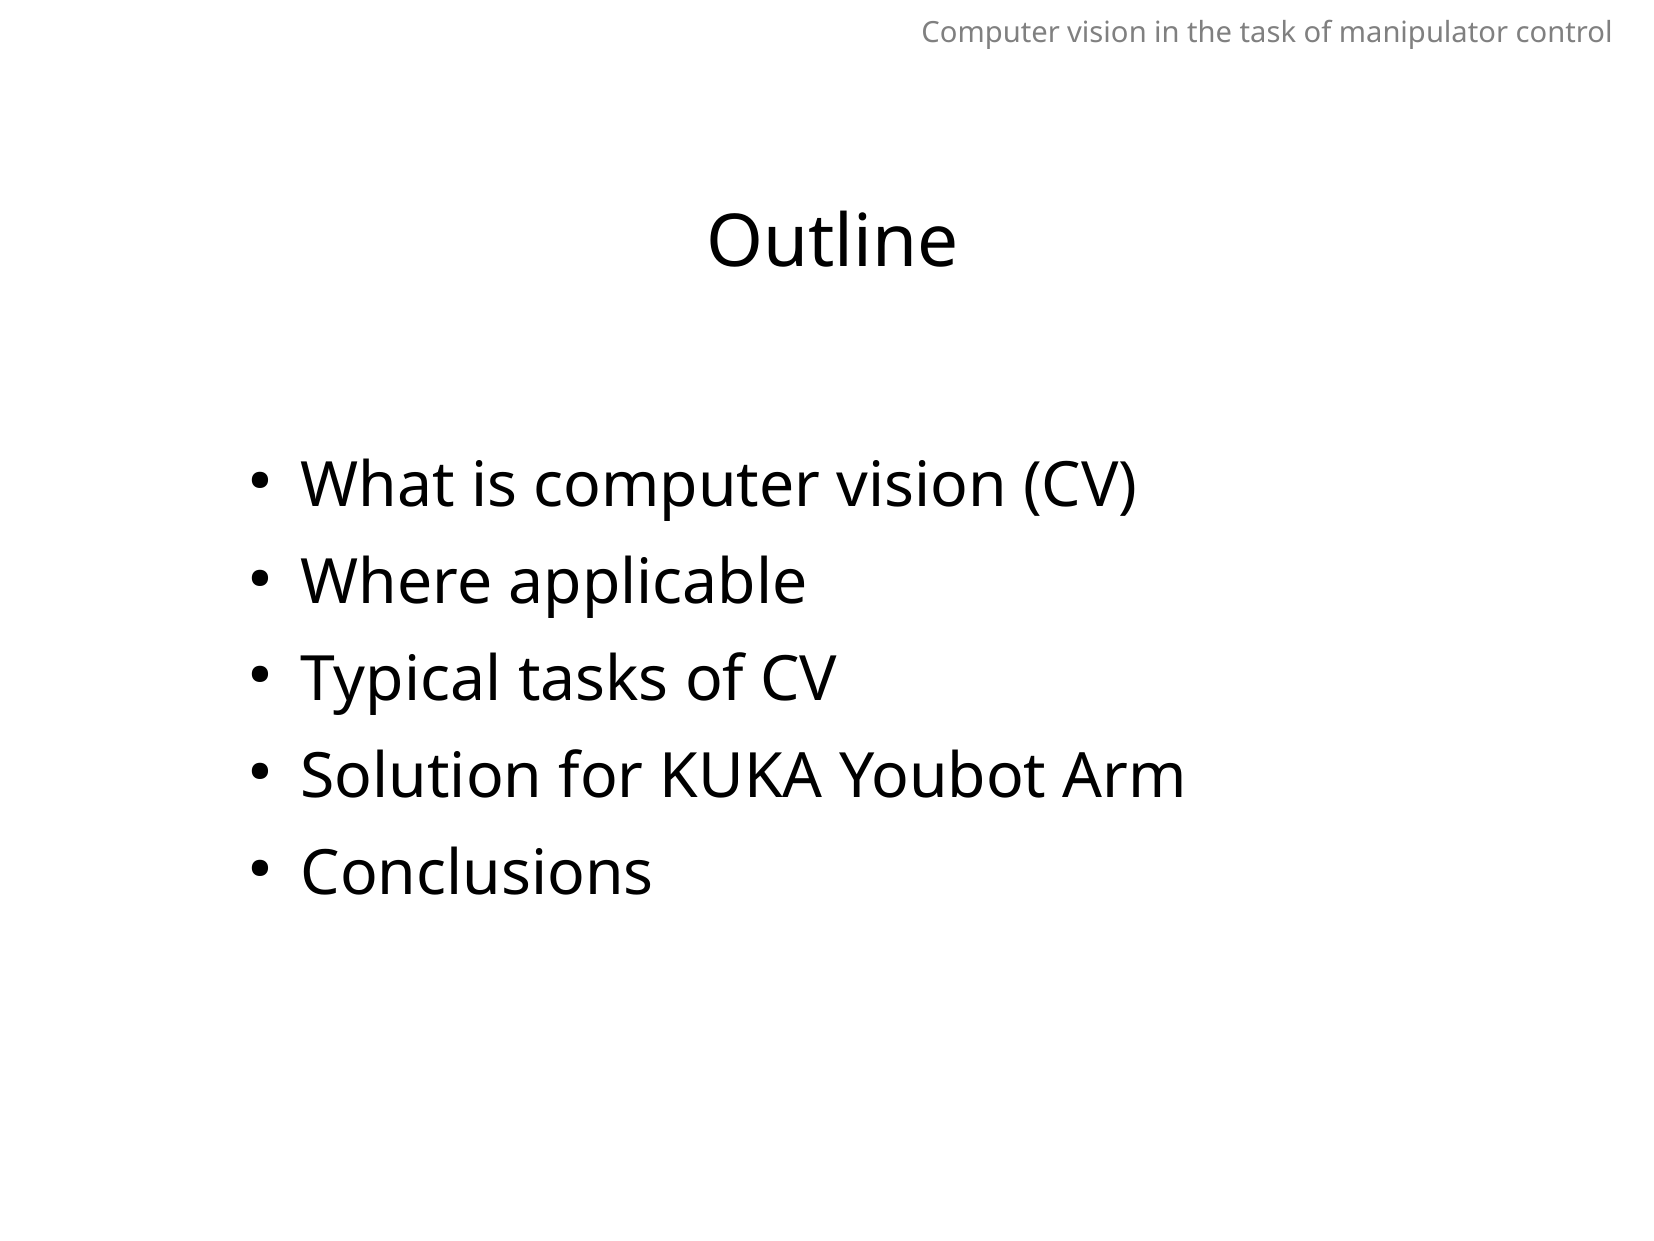

Computer vision in the task of manipulator control
Outline
 What is computer vision (CV)
 Where applicable
 Typical tasks of CV
 Solution for KUKA Youbot Arm
 Conclusions